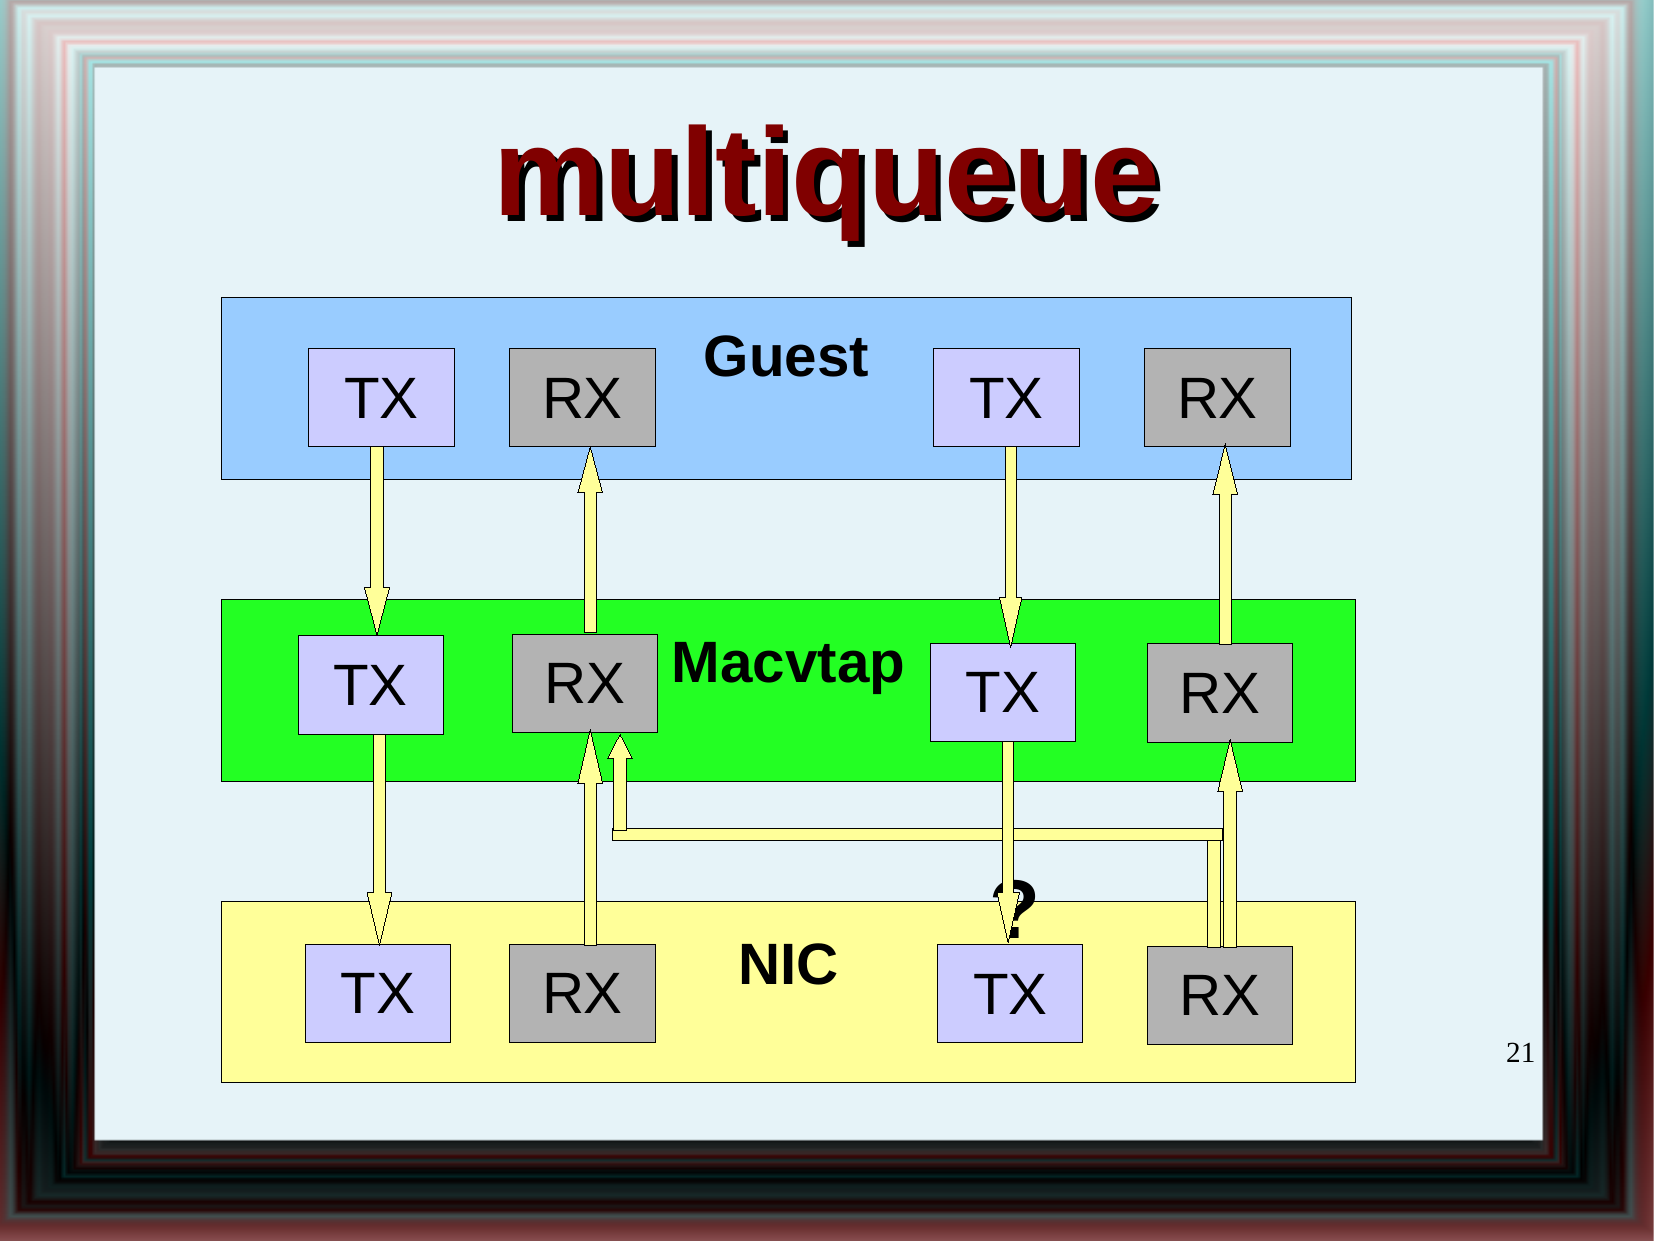

# multiqueue
Guest
TX
RX
TX
RX
Macvtap
RX
TX
TX
RX
?
NIC
RX
TX
TX
RX
21